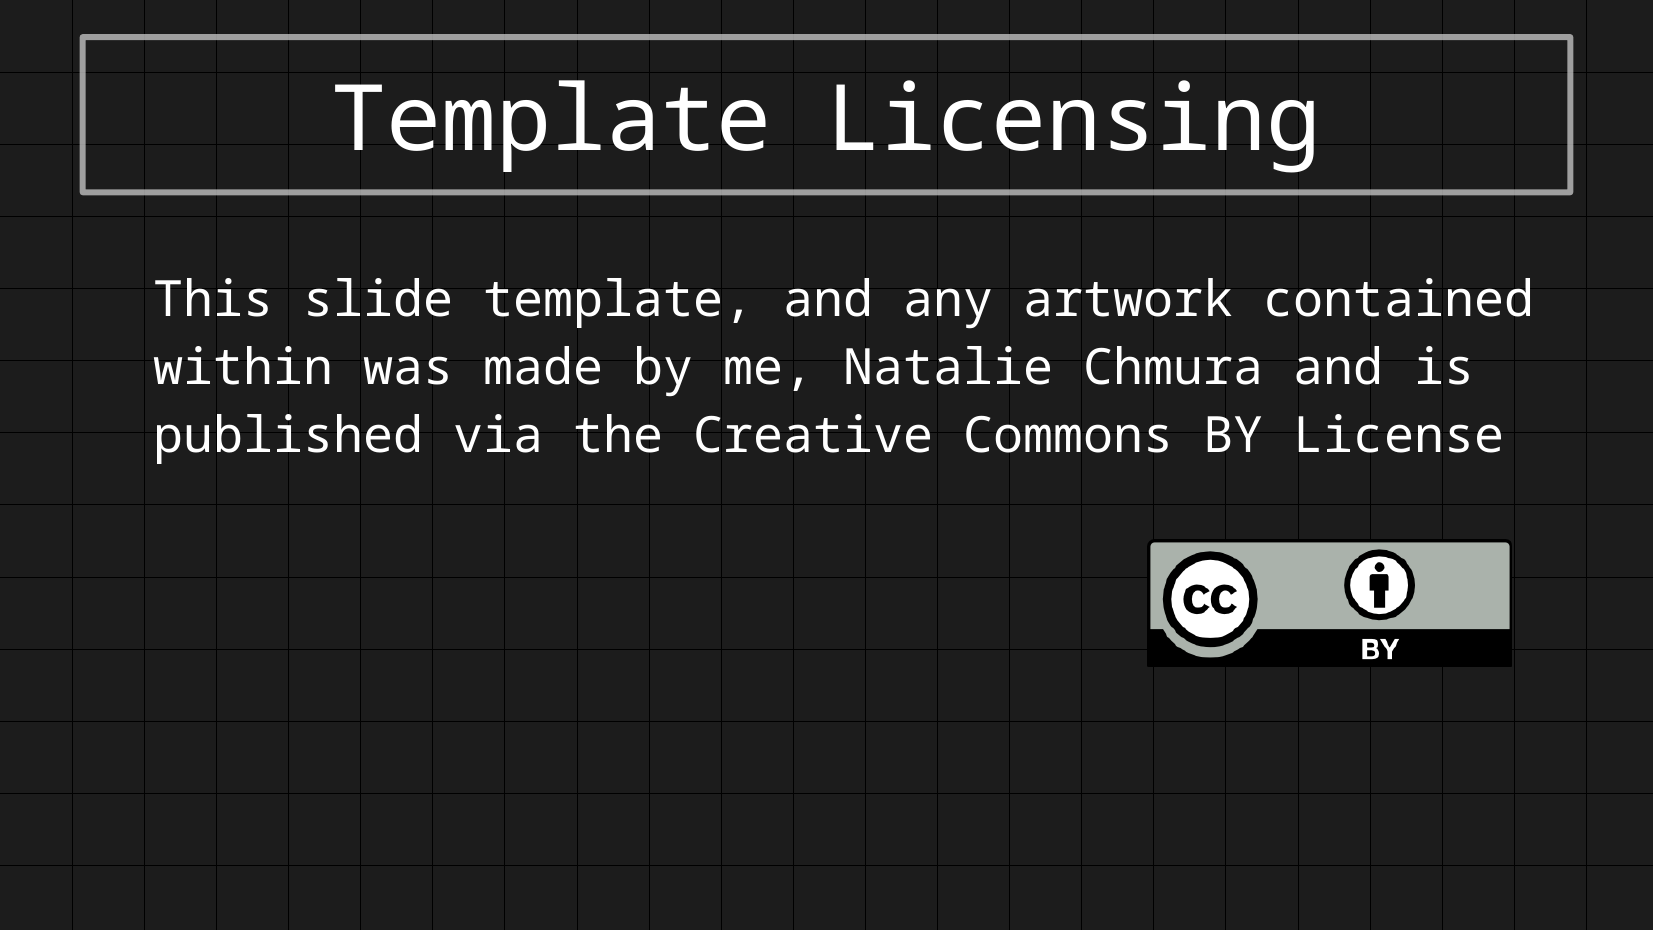

# Template Licensing
This slide template, and any artwork contained within was made by me, Natalie Chmura and is published via the Creative Commons BY License